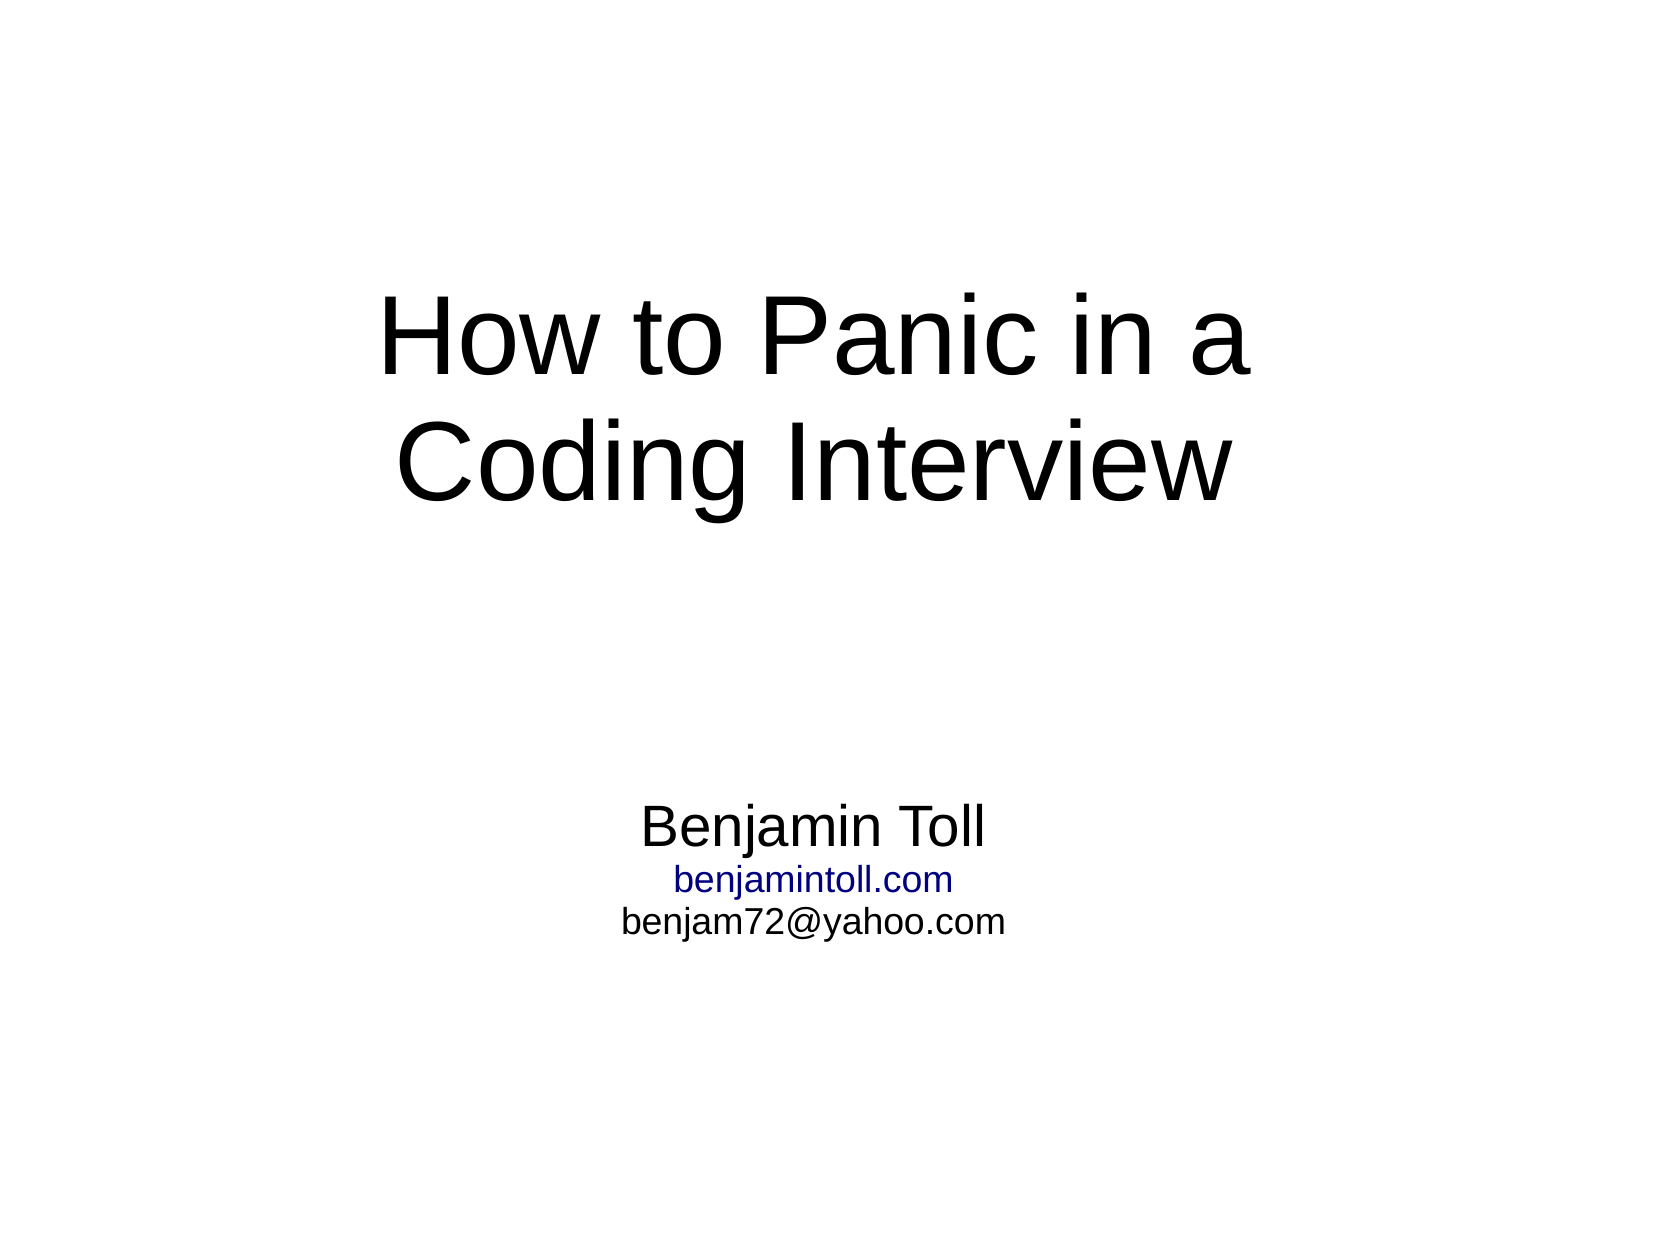

# How to Panic in a Coding Interview
Benjamin Toll
benjamintoll.com
benjam72@yahoo.com